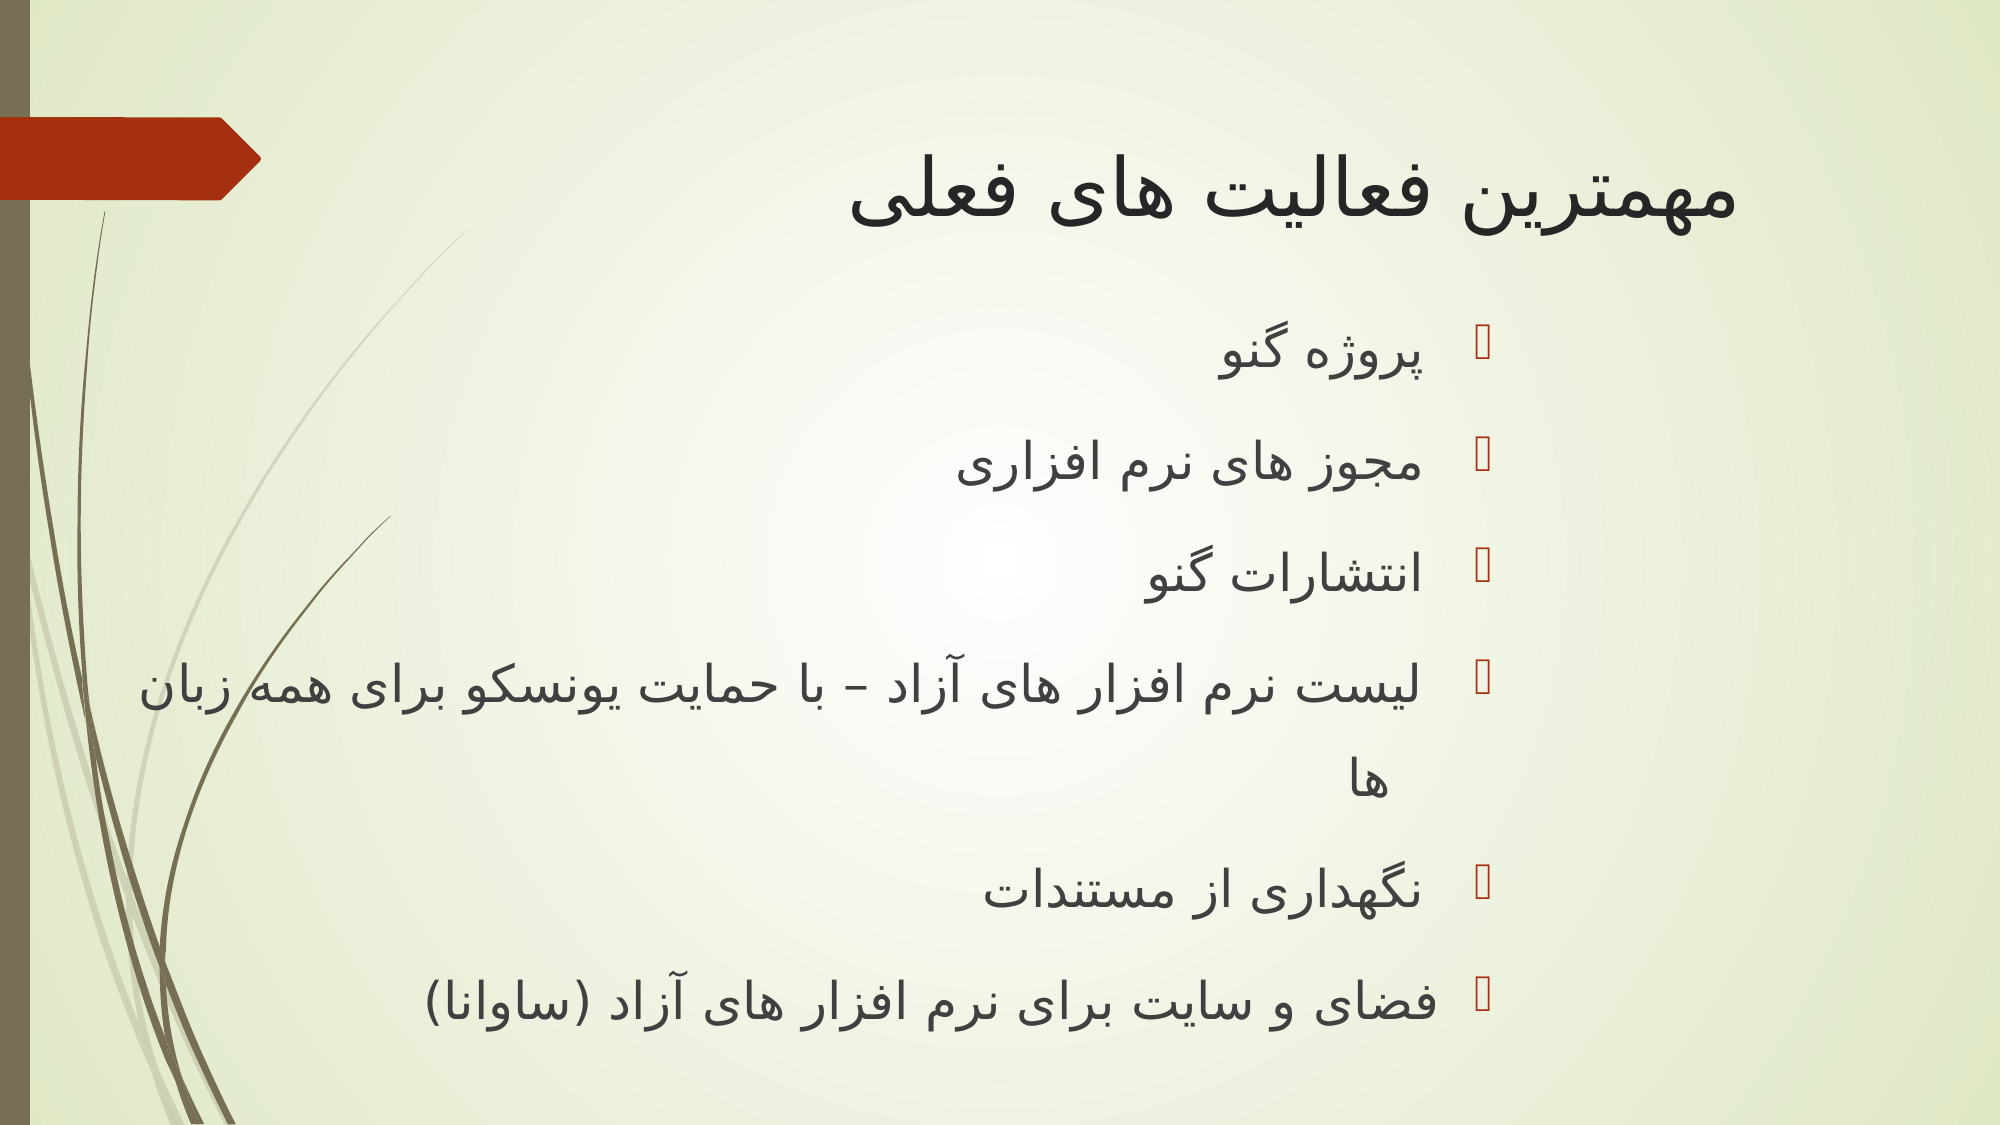

مهمترین فعالیت های فعلی
 پروژه گنو
 مجوز های نرم افزاری
 انتشارات گنو
 لیست نرم افزار های آزاد – با حمایت یونسکو برای همه زبان ها
 نگهداری از مستندات
فضای و سایت برای نرم افزار های آزاد (ساوانا)